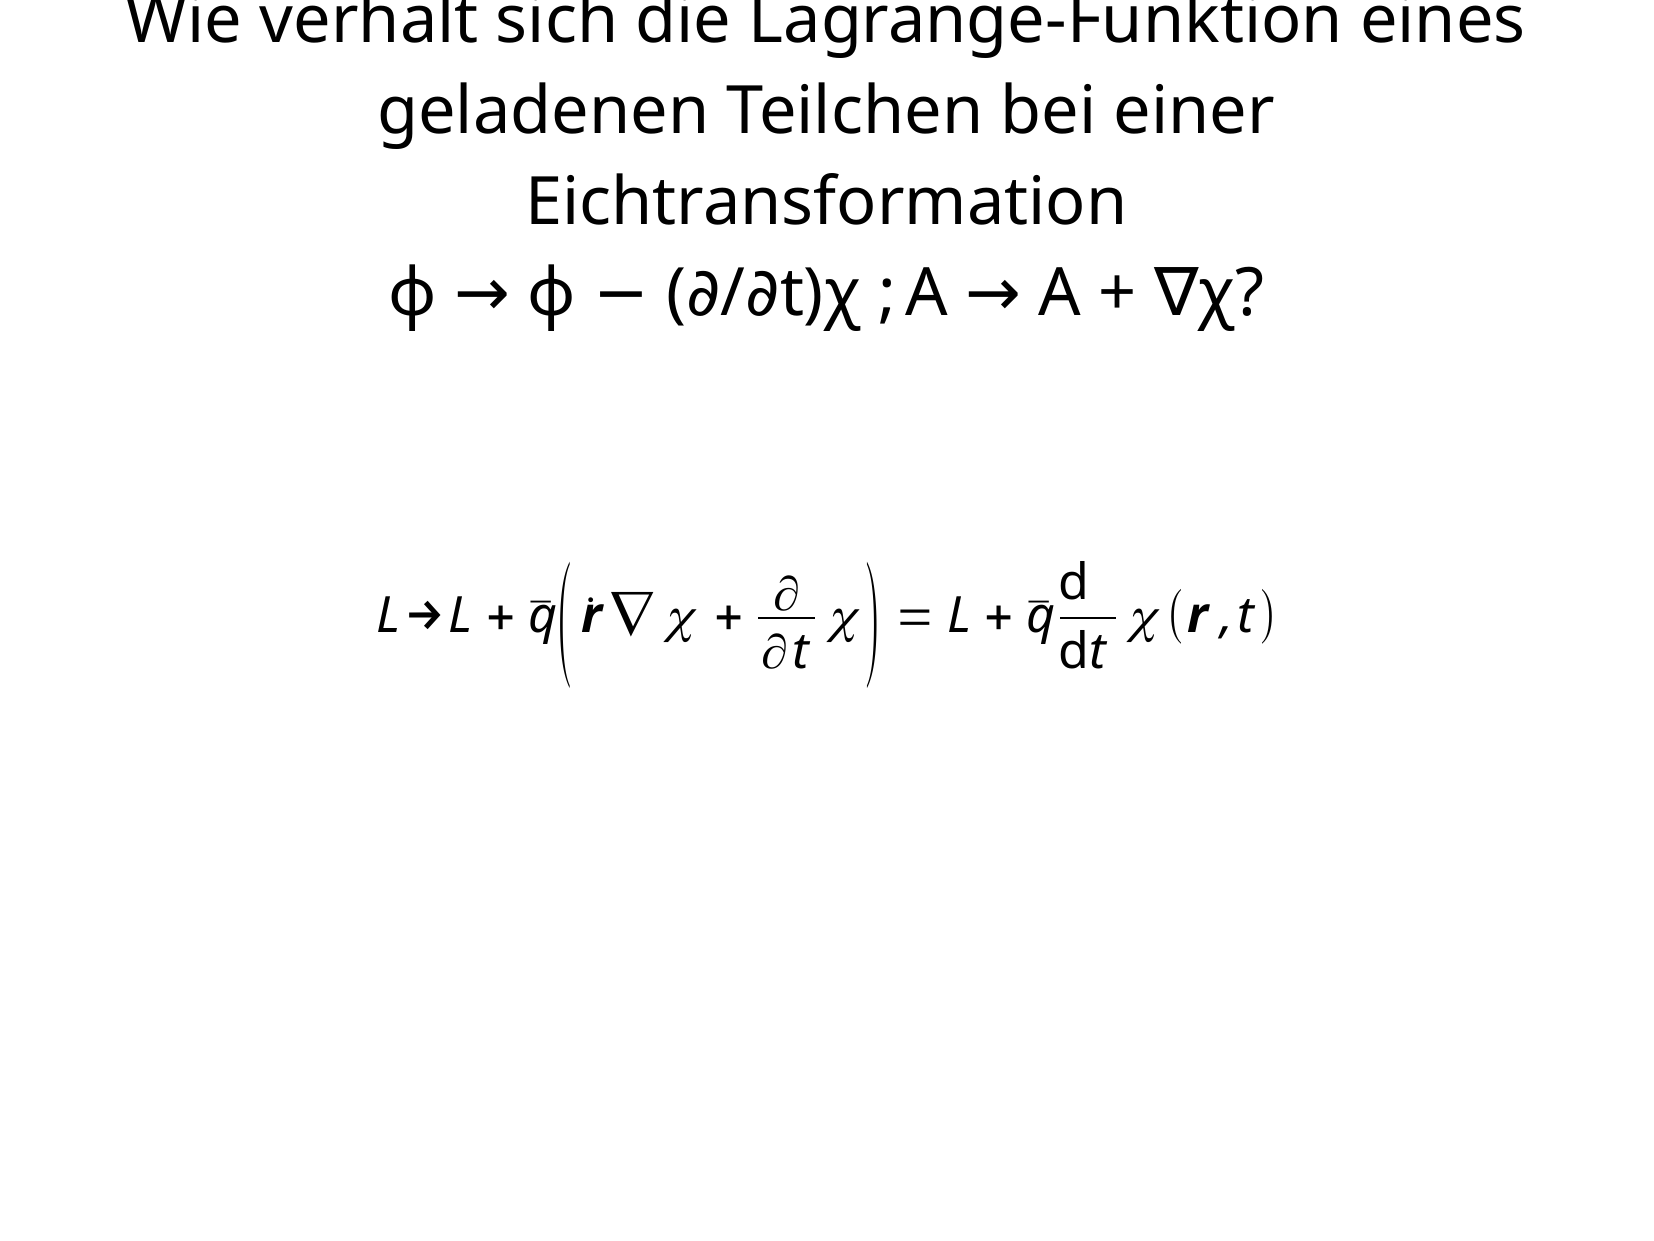

# Wie verhält sich die Lagrange-Funktion eines geladenen Teilchen bei einer Eichtransformation ϕ → ϕ − (∂/∂t)χ ;	A → A + ∇χ?